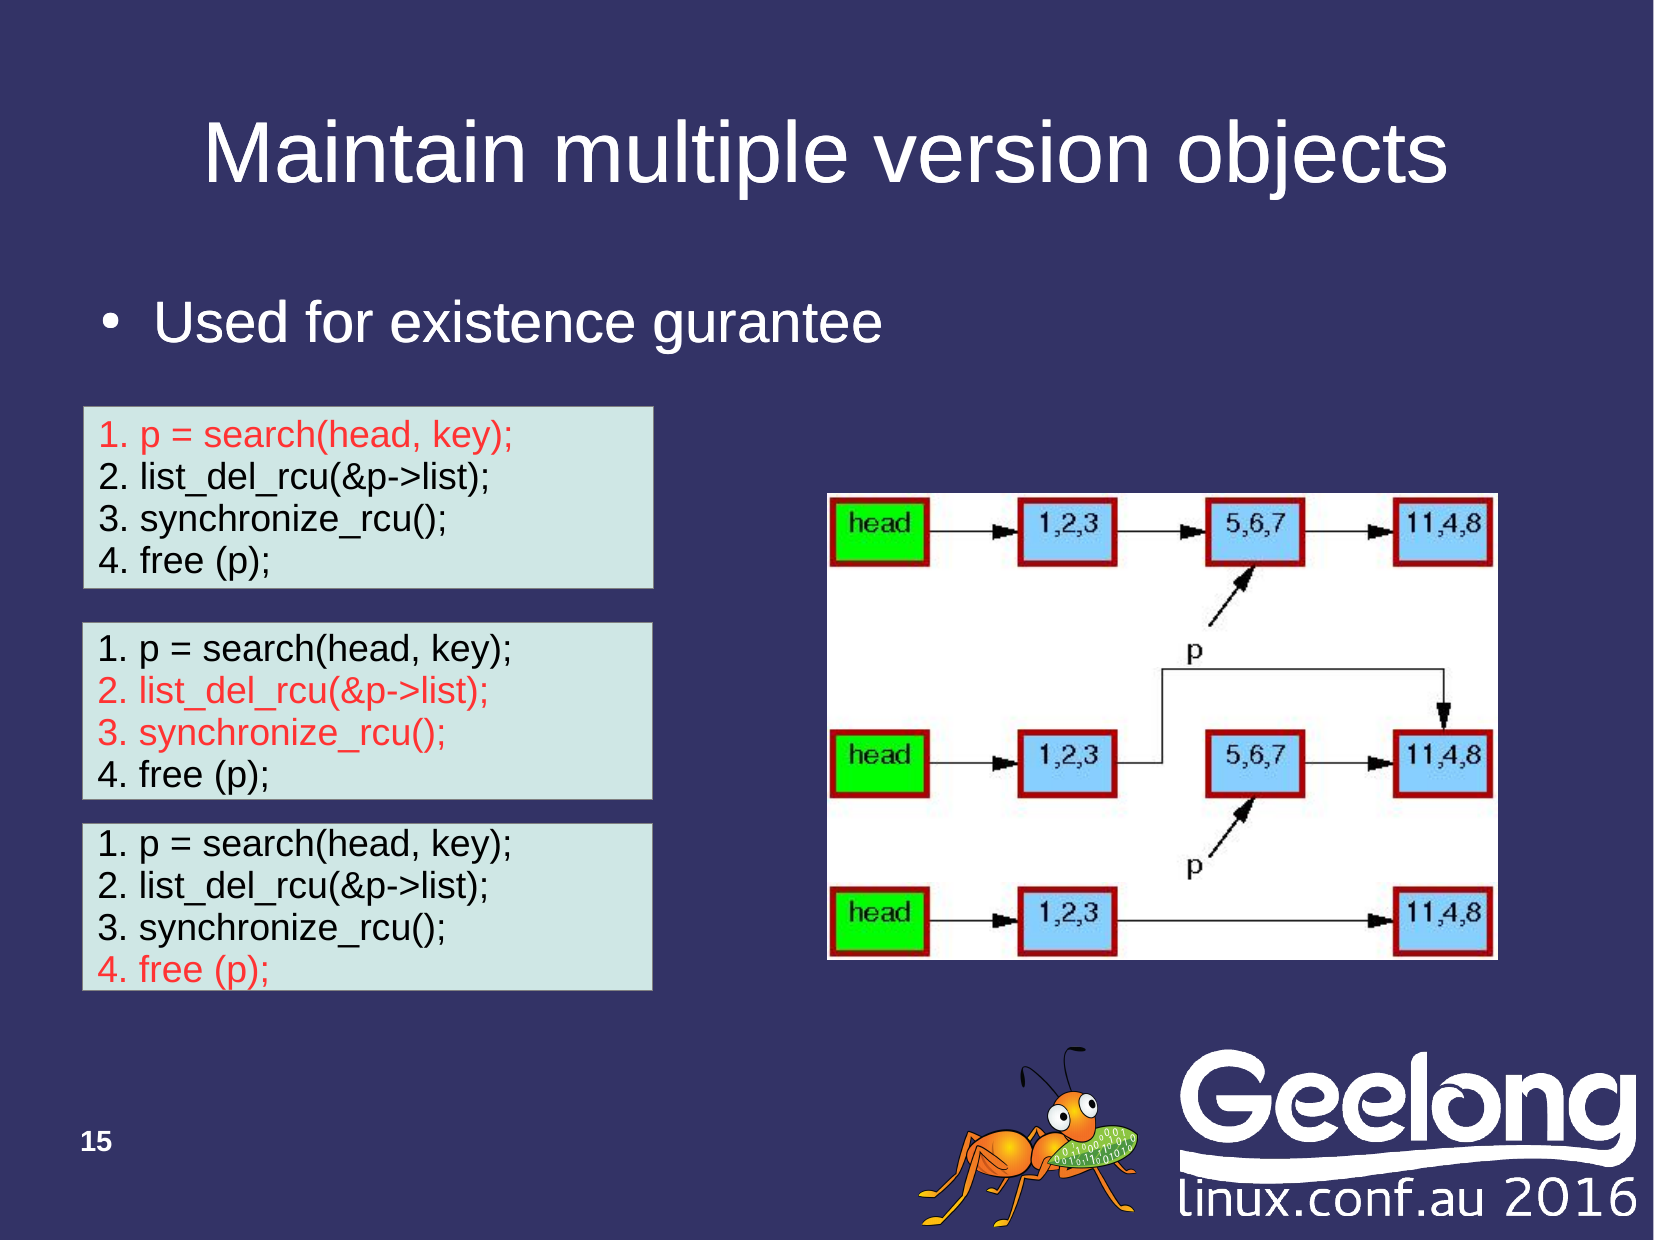

Maintain multiple version objects
# Maintain multiple version objects
Used for existence gurantee
Used for existence gurantee
1. p = search(head, key);
2. list_del_rcu(&p->list);
3. synchronize_rcu();
4. free (p);
1. p = search(head, key);
2. list_del_rcu(&p->list);
3. synchronize_rcu();
4. free (p);
1. p = search(head, key);
2. list_del_rcu(&p->list);
3. synchronize_rcu();
4. free (p);
1. p = search(head, key);
2. list_del_rcu(&p->list);
3. synchronize_rcu();
4. free (p);
1. p = search(head, key);
2. list_del_rcu(&p->list);
3. synchronize_rcu();
4. free (p);
1. p = search(head, key);
2. list_del_rcu(&p->list);
3. synchronize_rcu();
4. free (p);
15